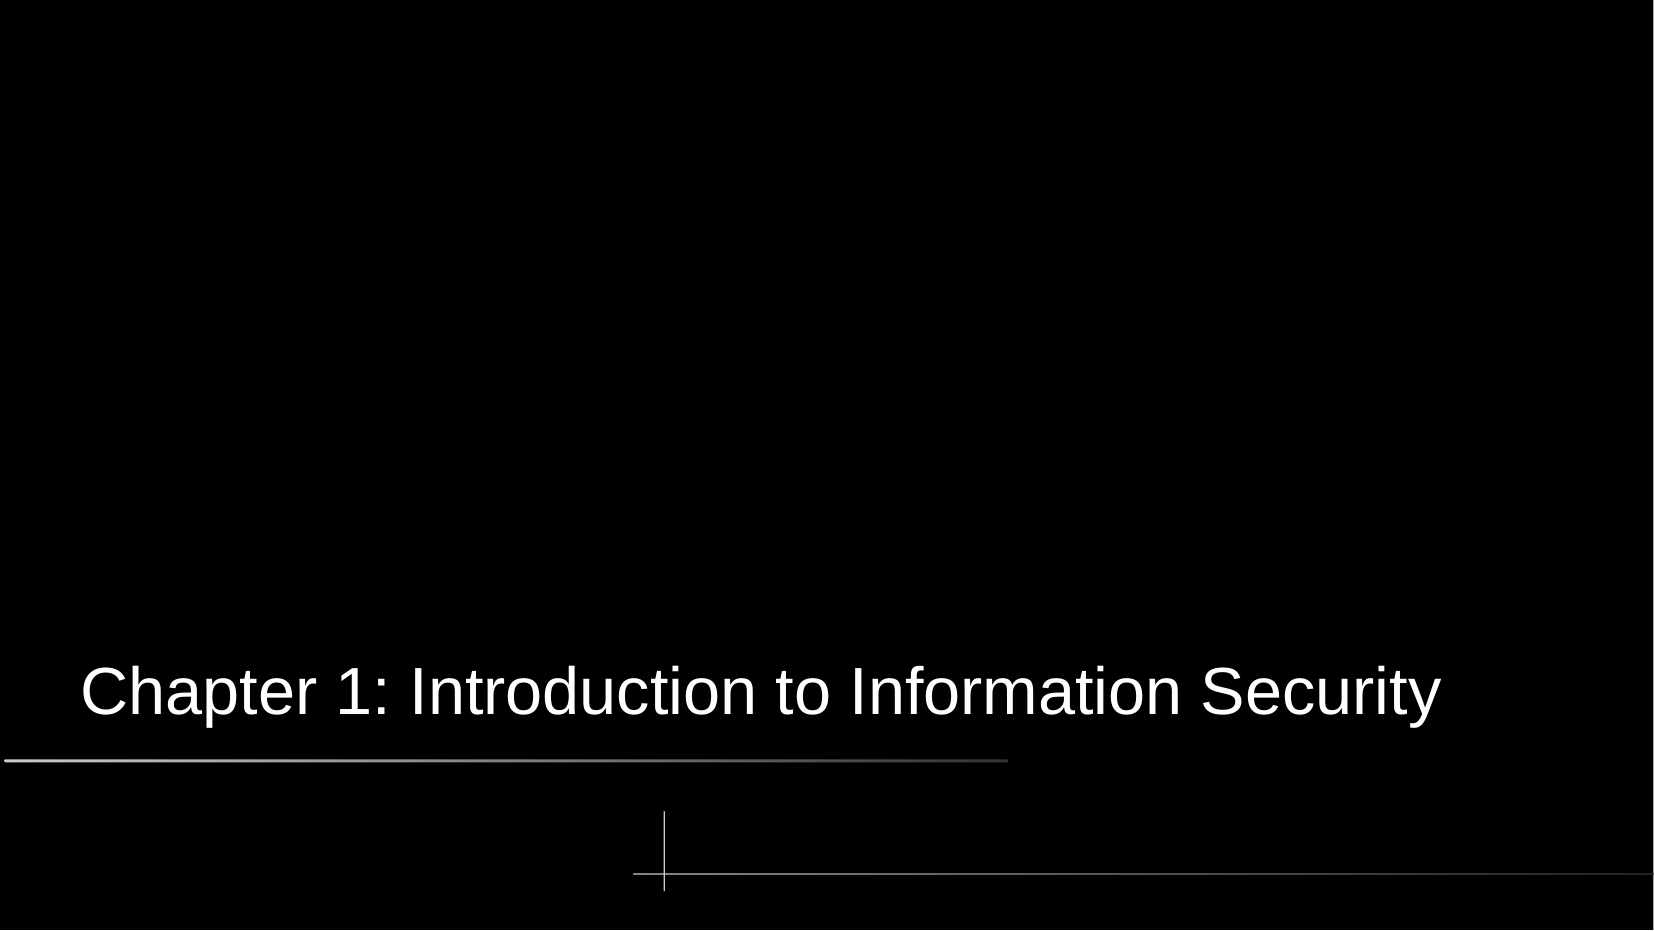

# Chapter 1: Introduction to Information Security